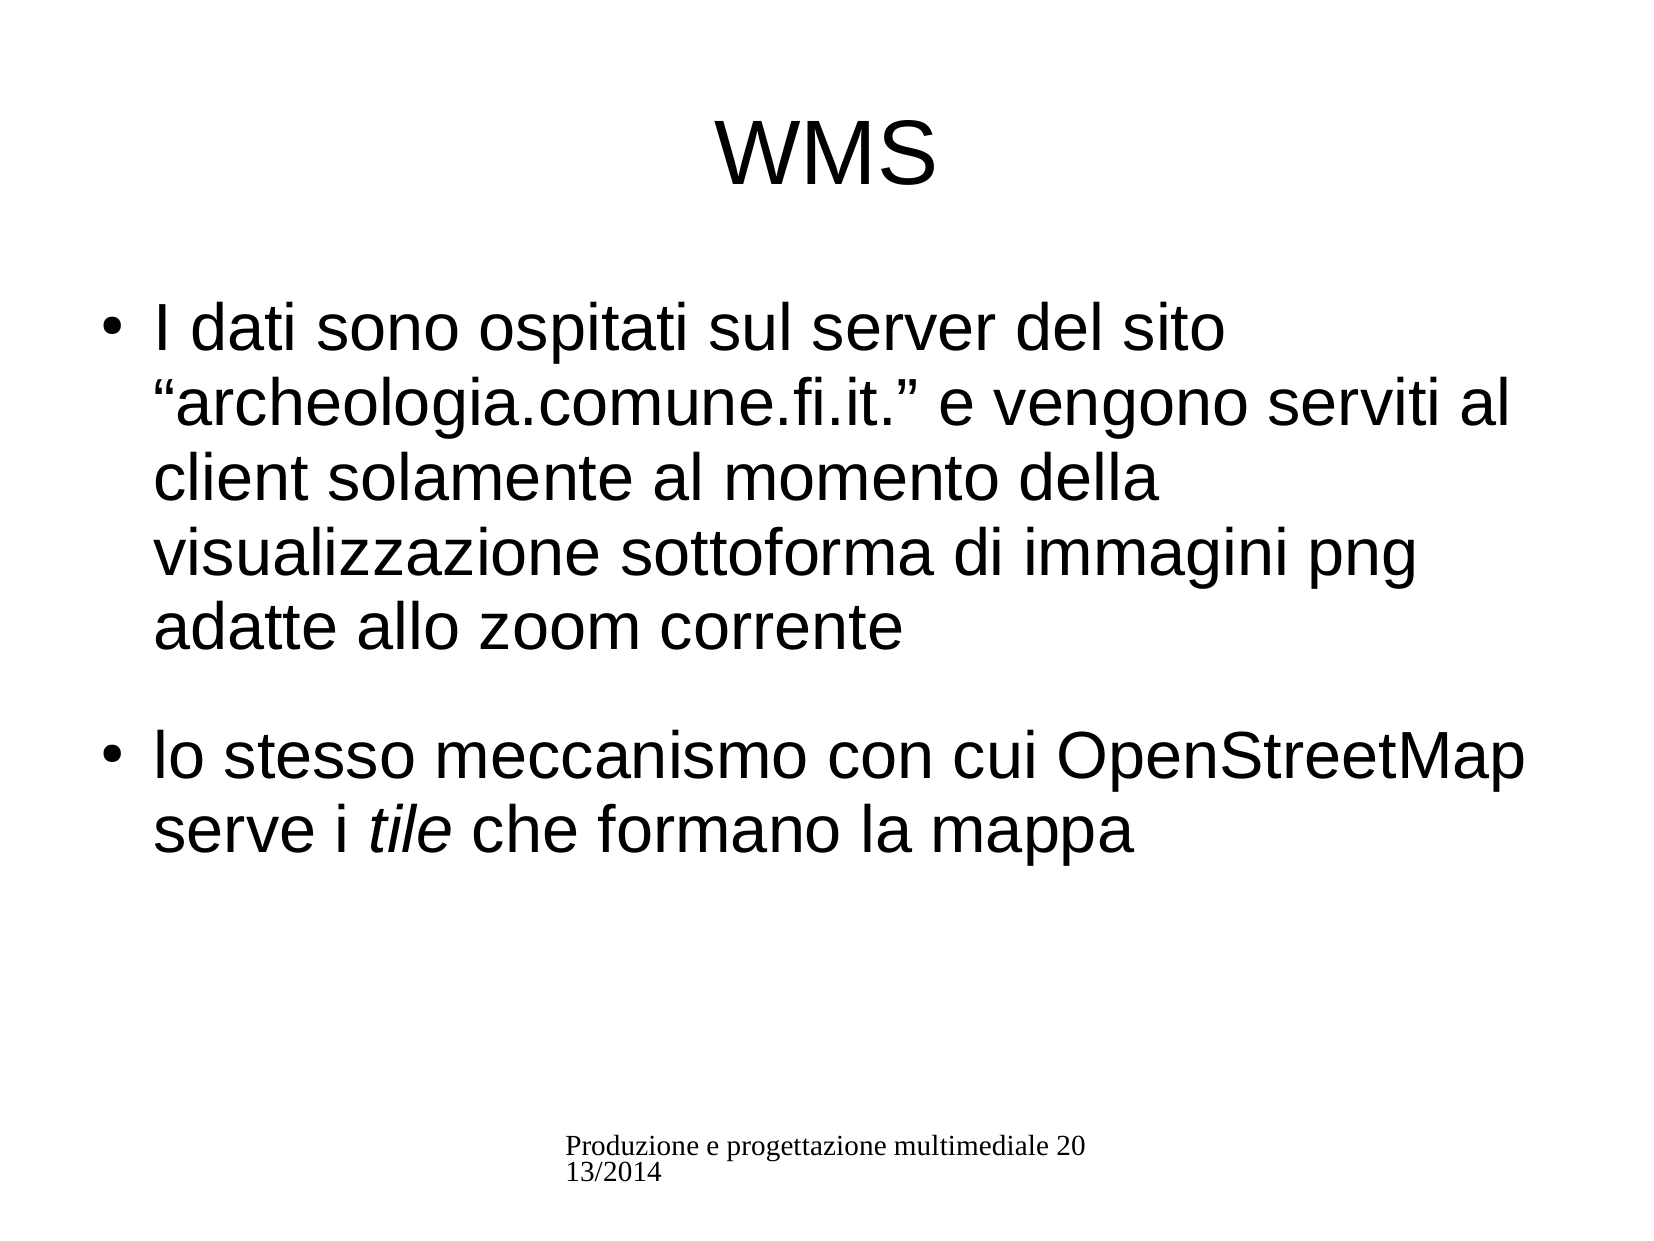

# WMS
I dati sono ospitati sul server del sito “archeologia.comune.fi.it.” e vengono serviti al client solamente al momento della visualizzazione sottoforma di immagini png adatte allo zoom corrente
lo stesso meccanismo con cui OpenStreetMap serve i tile che formano la mappa
Produzione e progettazione multimediale 2013/2014